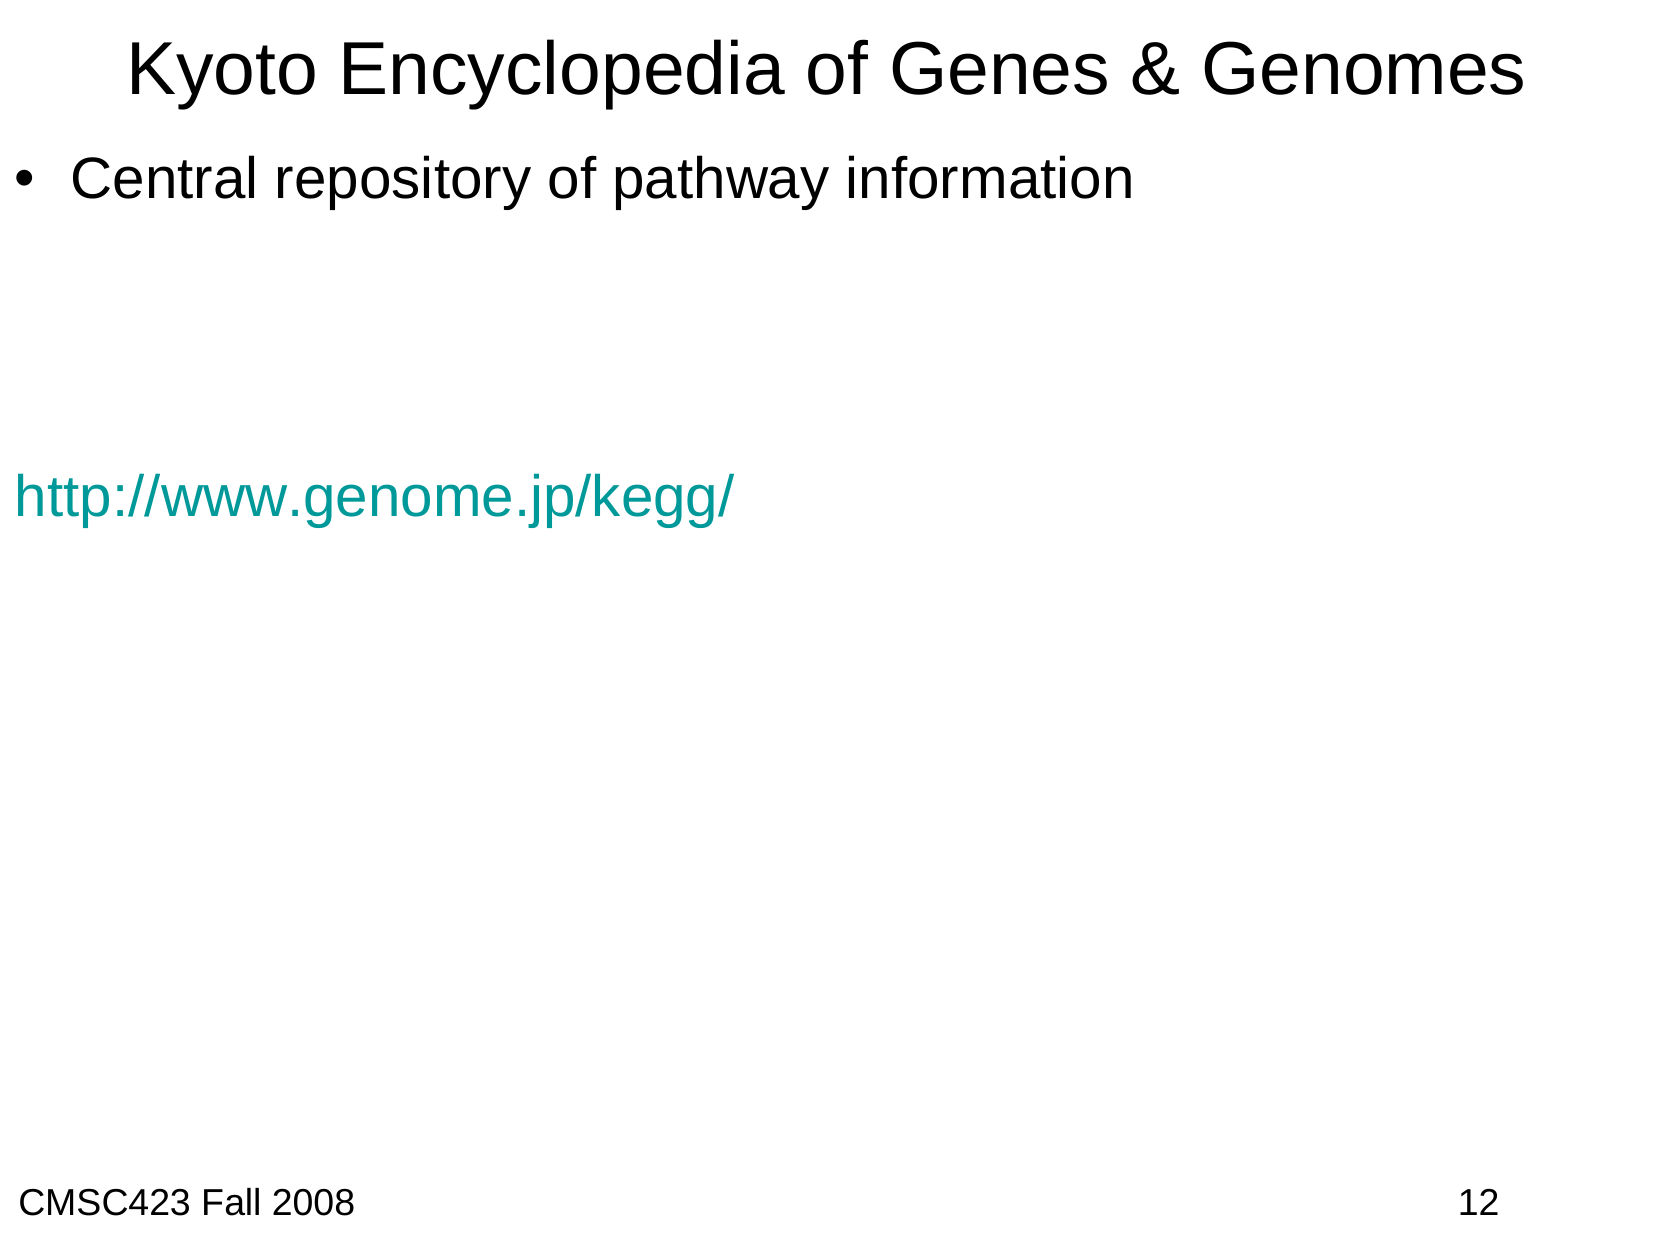

# Kyoto Encyclopedia of Genes & Genomes
Central repository of pathway information
http://www.genome.jp/kegg/
CMSC423 Fall 2008
12